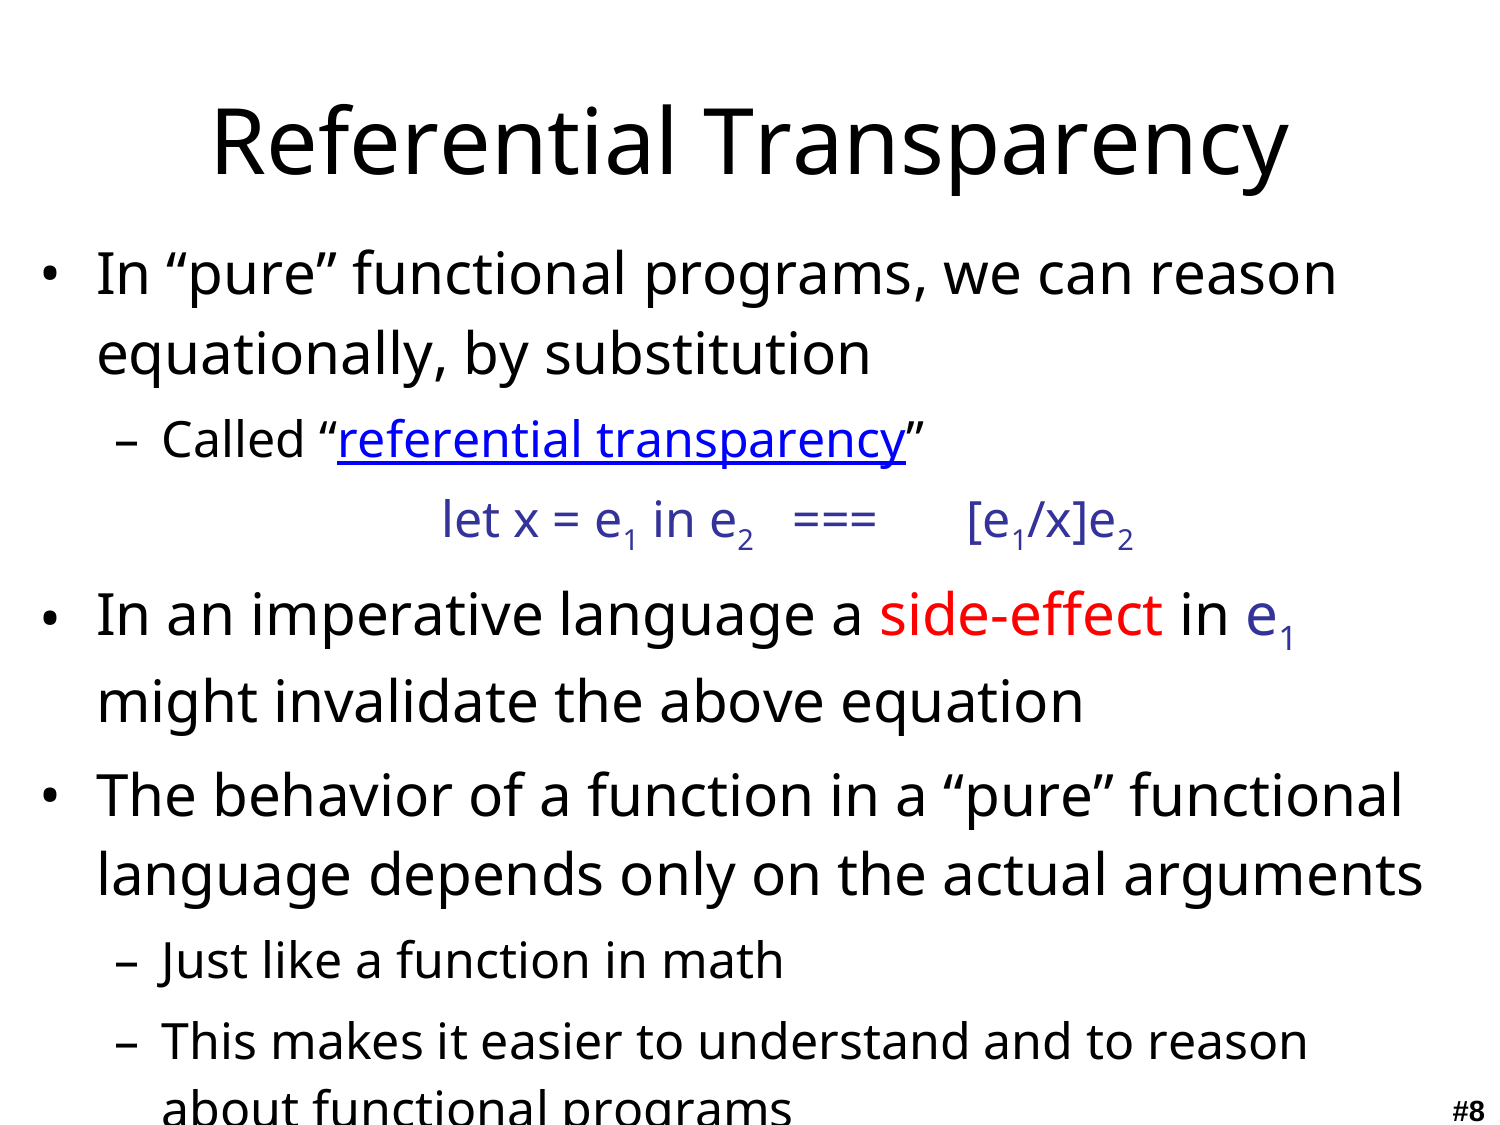

# Referential Transparency
In “pure” functional programs, we can reason equationally, by substitution
Called “referential transparency”
let x = e1 in e2 ===	[e1/x]e2
In an imperative language a side-effect in e1 might invalidate the above equation
The behavior of a function in a “pure” functional language depends only on the actual arguments
Just like a function in math
This makes it easier to understand and to reason about functional programs
8